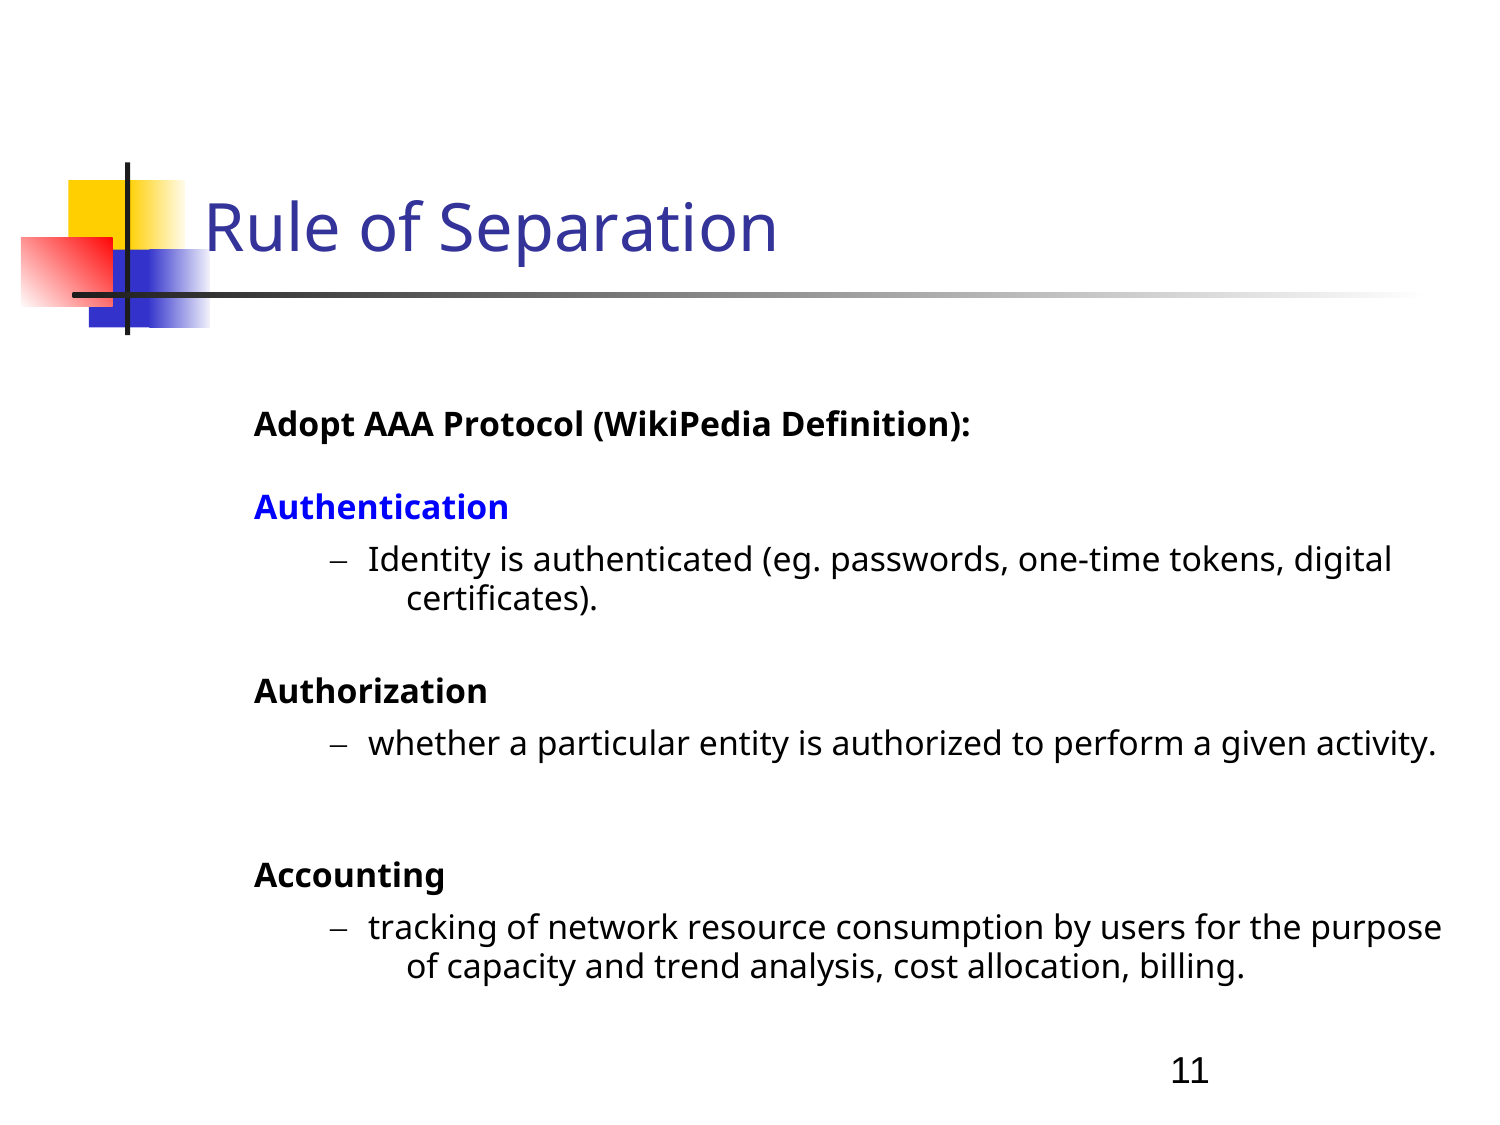

# Rule of Separation
Adopt AAA Protocol (WikiPedia Definition):
Authentication
Identity is authenticated (eg. passwords, one-time tokens, digital certificates).
Authorization
whether a particular entity is authorized to perform a given activity.
Accounting
tracking of network resource consumption by users for the purpose of capacity and trend analysis, cost allocation, billing.
11